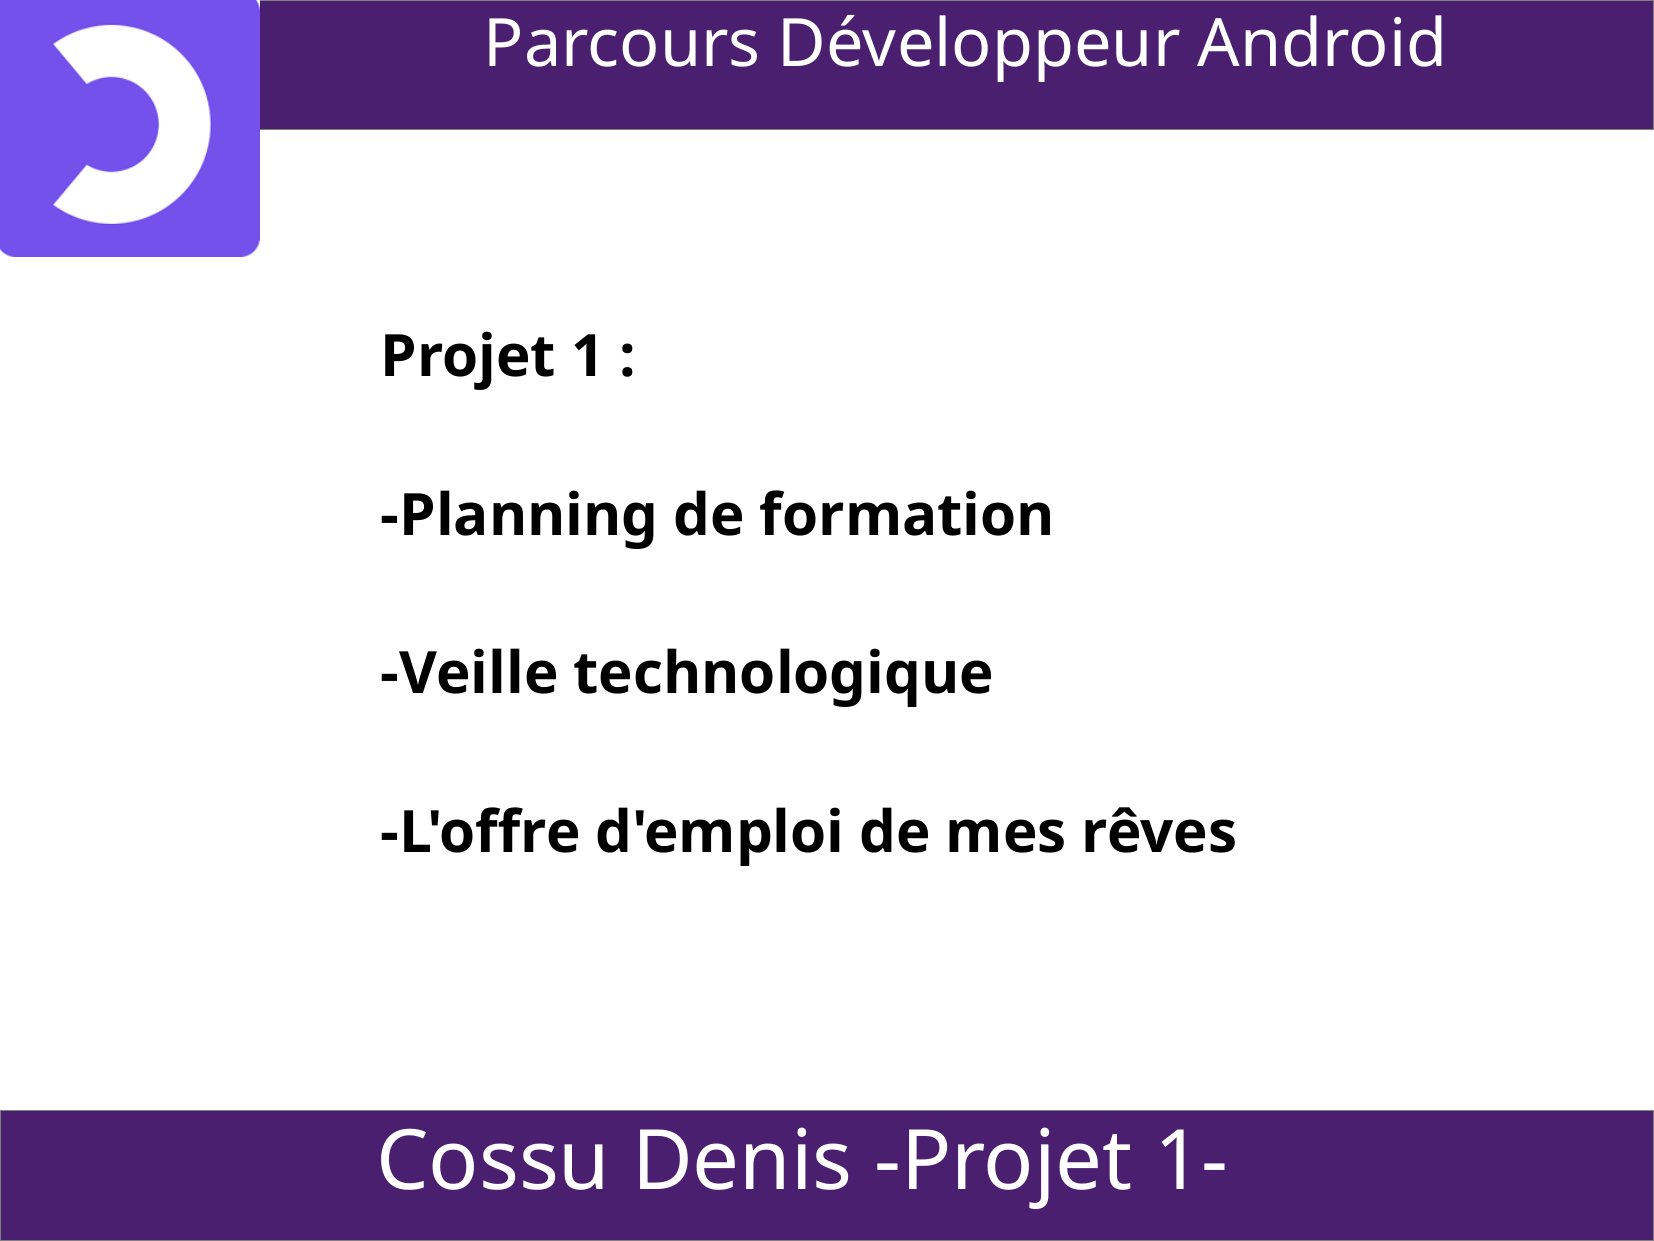

Projet 1 :
-Planning de formation
-Veille technologique
-L'offre d'emploi de mes rêves